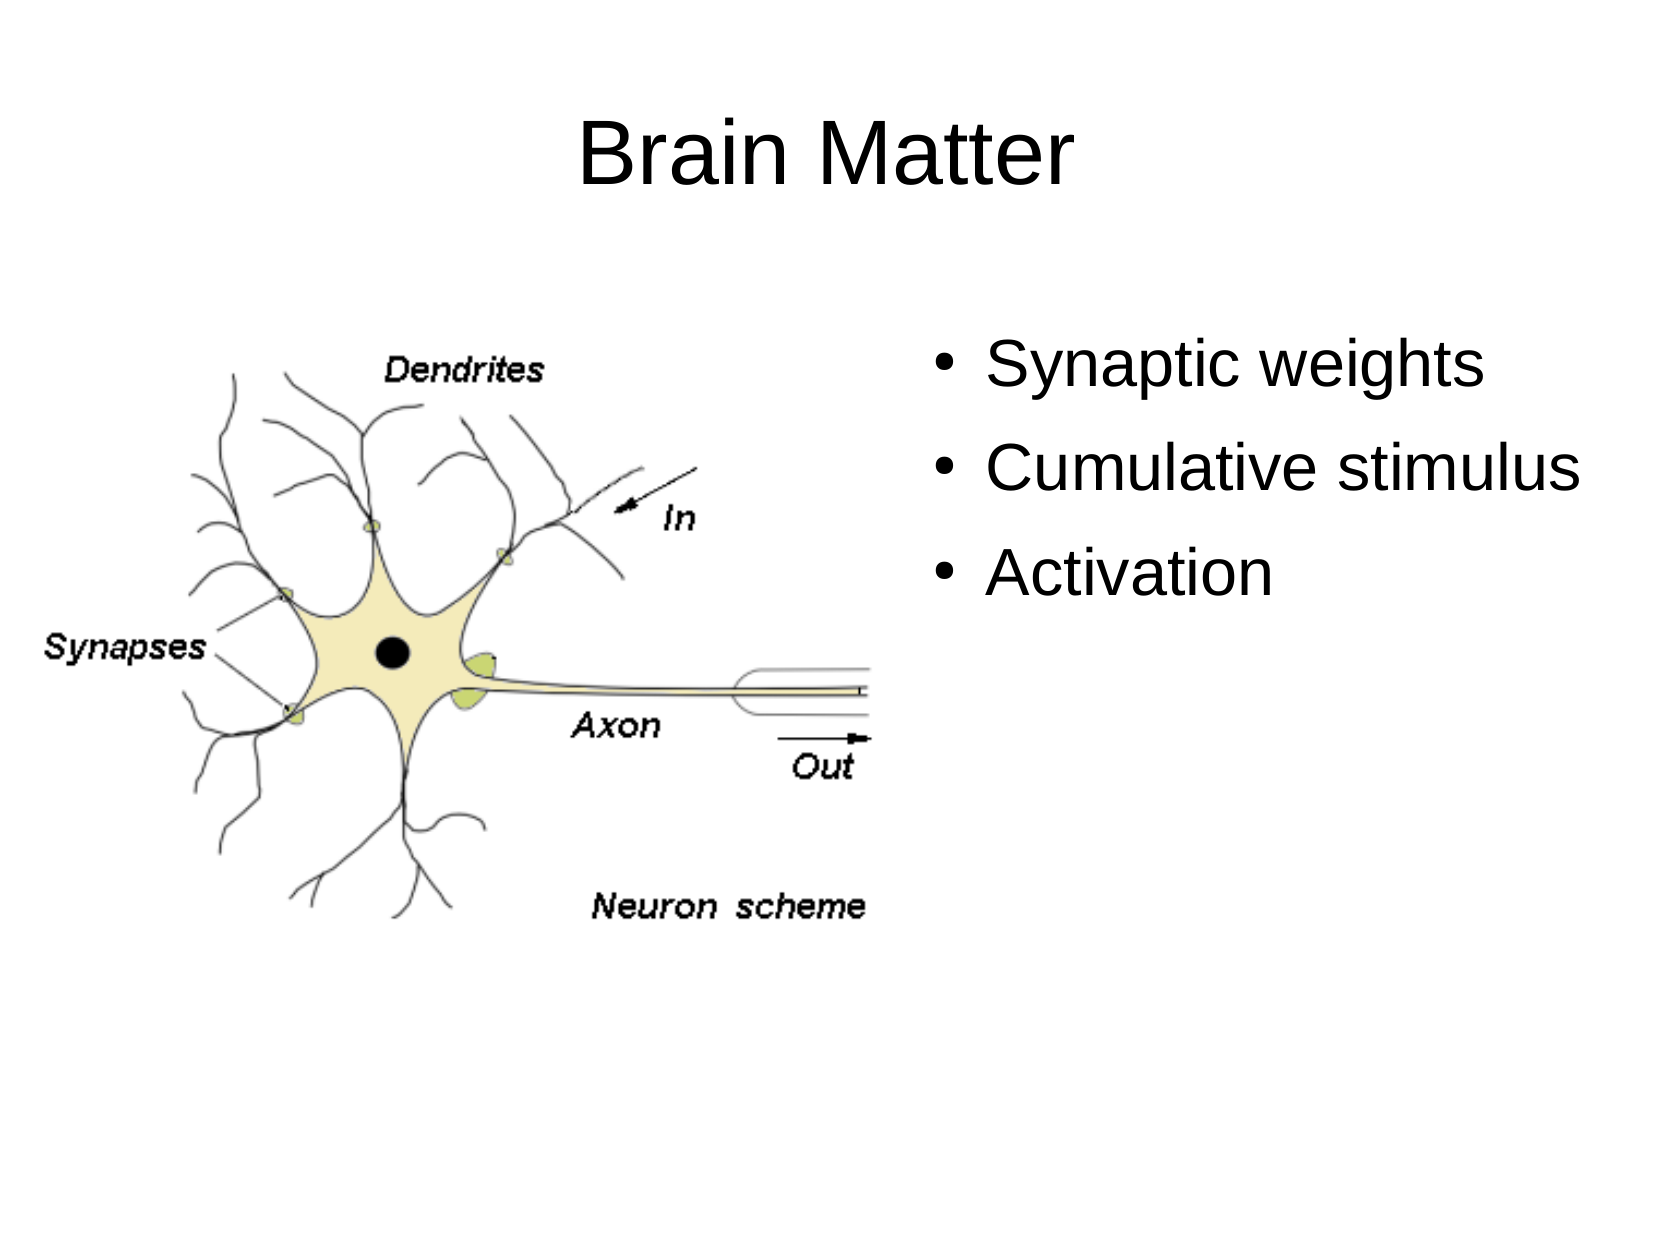

# Brain Matter
Synaptic weights
Cumulative stimulus
Activation